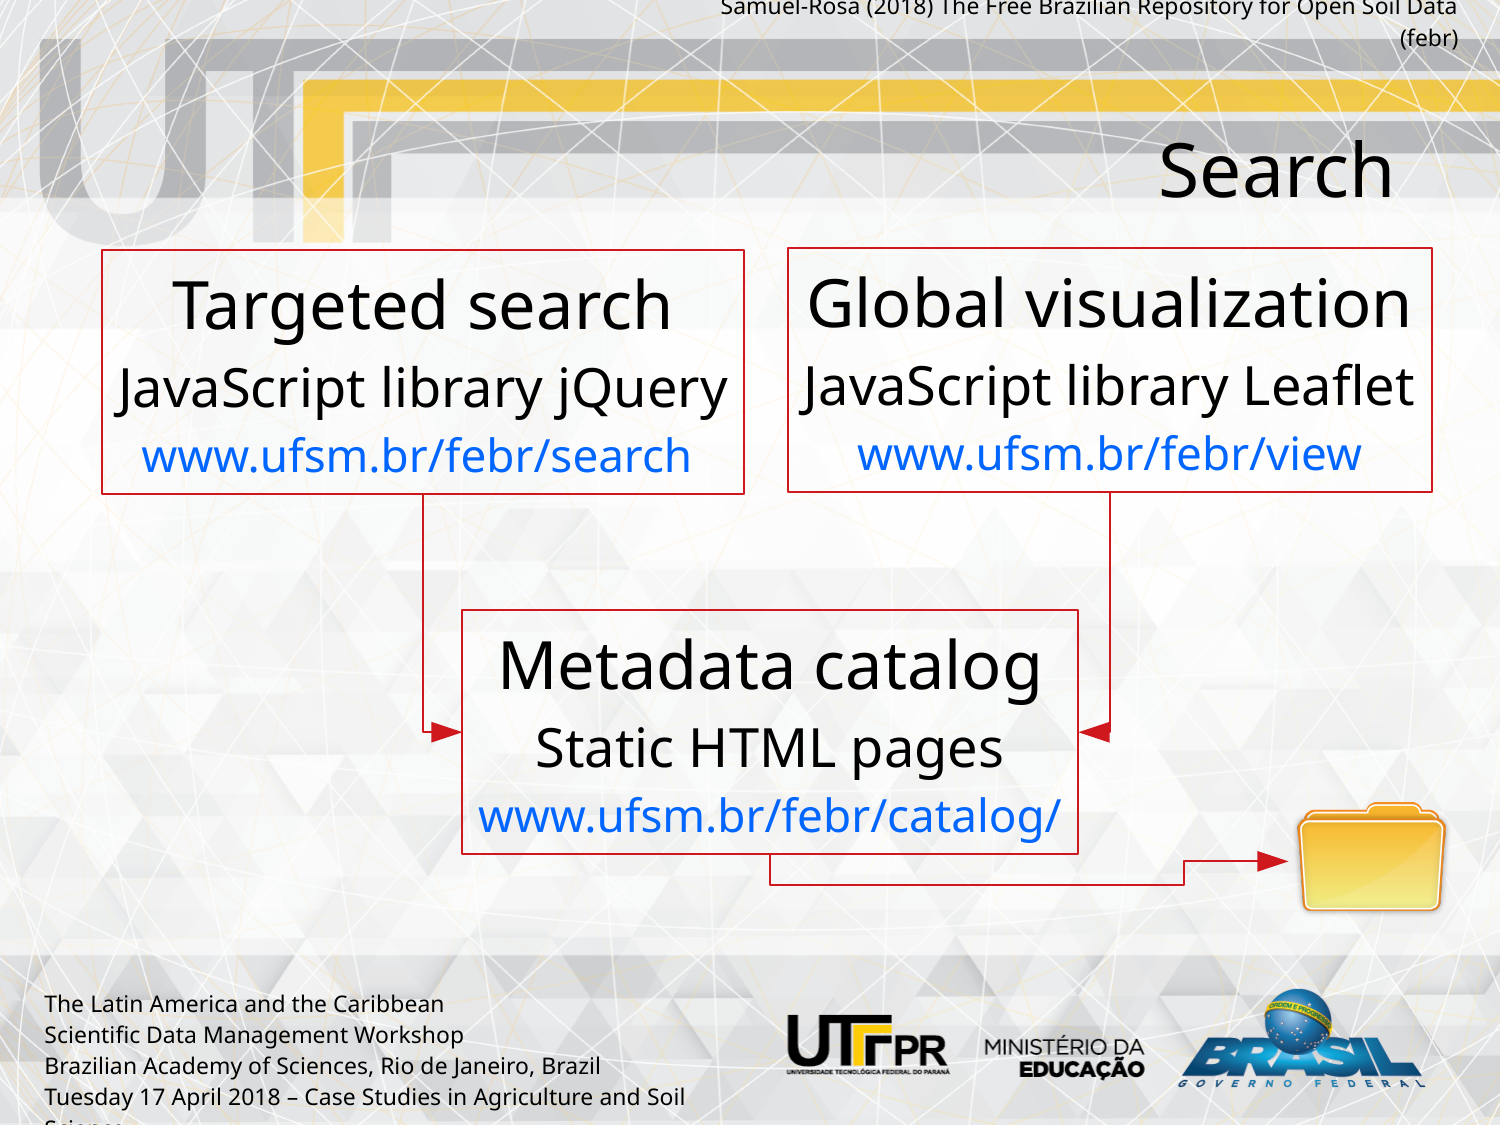

Samuel-Rosa (2018) The Free Brazilian Repository for Open Soil Data (febr)
# Search
Global visualization
JavaScript library Leaflet
www.ufsm.br/febr/view
Targeted search
JavaScript library jQuery
www.ufsm.br/febr/search
Metadata catalog
Static HTML pages
www.ufsm.br/febr/catalog/
The Latin America and the Caribbean
Scientific Data Management Workshop
Brazilian Academy of Sciences, Rio de Janeiro, Brazil
Tuesday 17 April 2018 – Case Studies in Agriculture and Soil Science